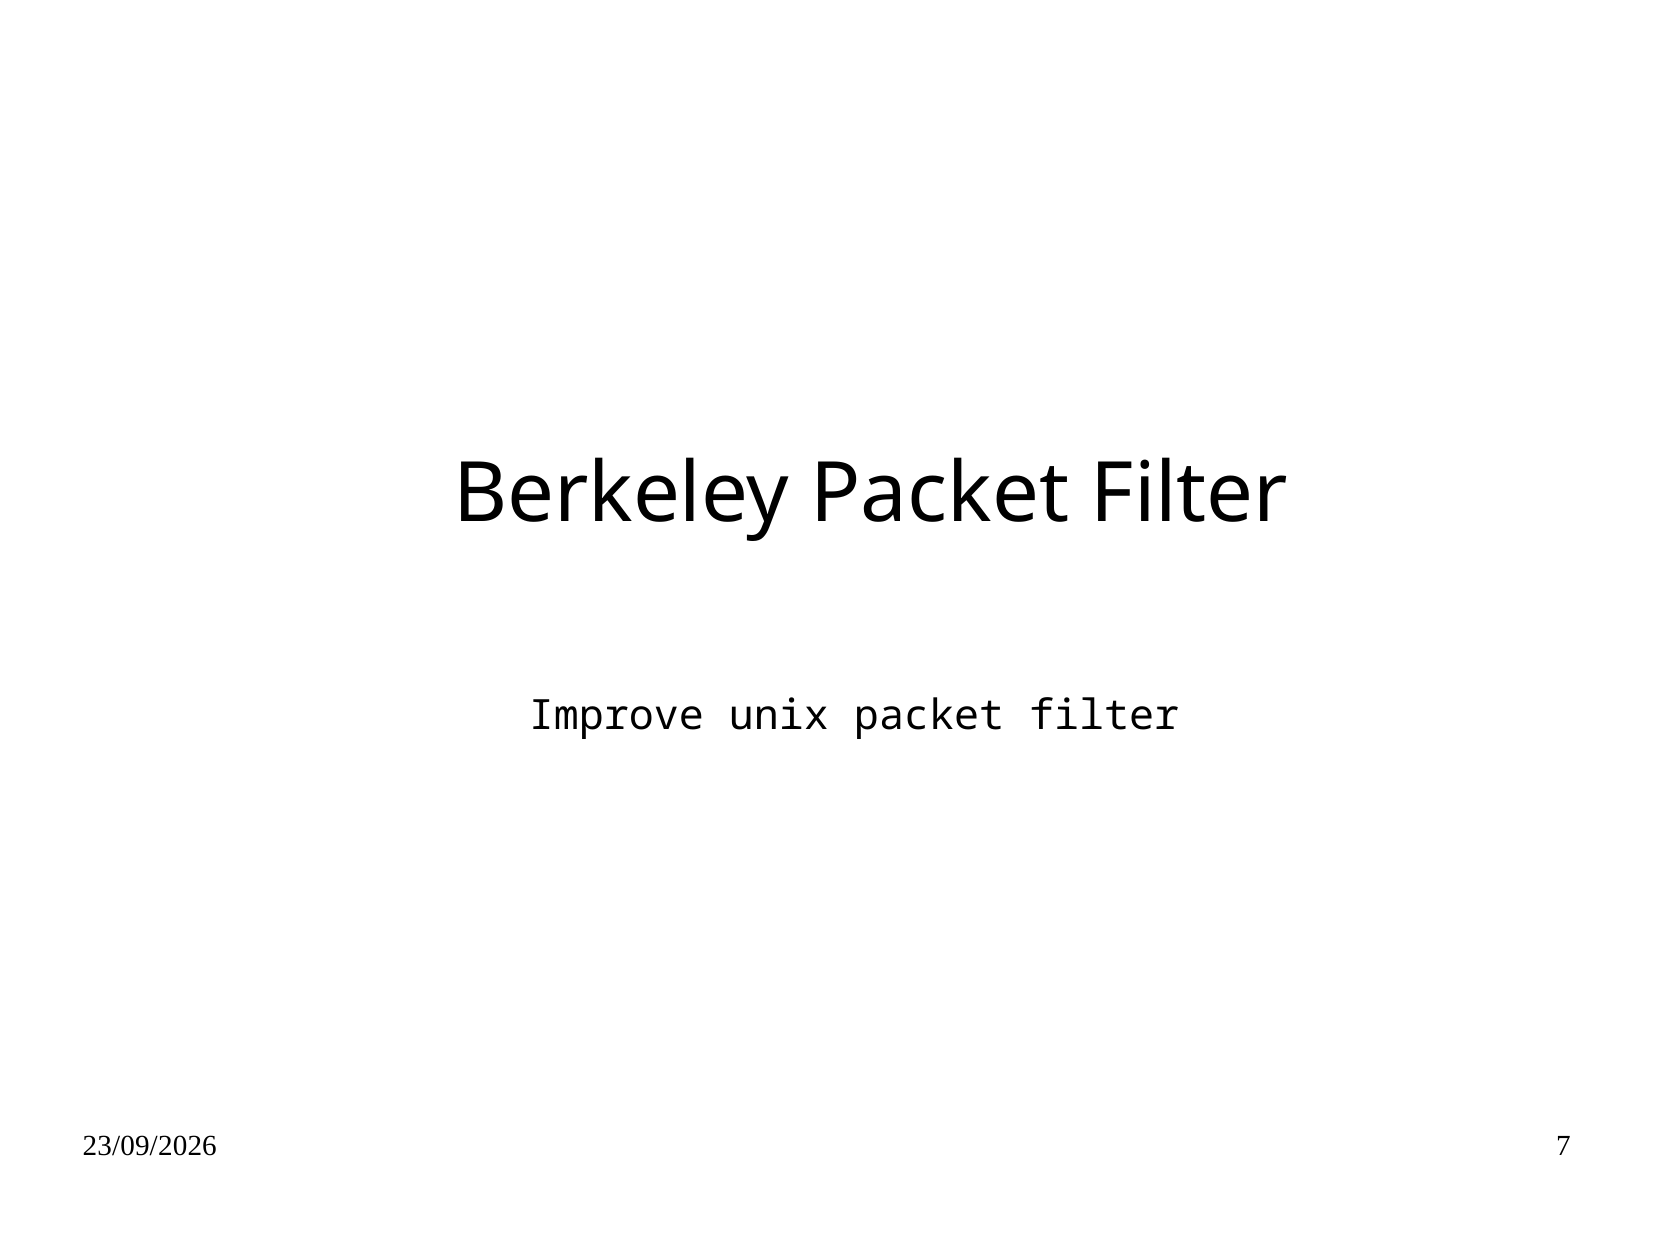

# Berkeley Packet Filter
Improve unix packet filter
7